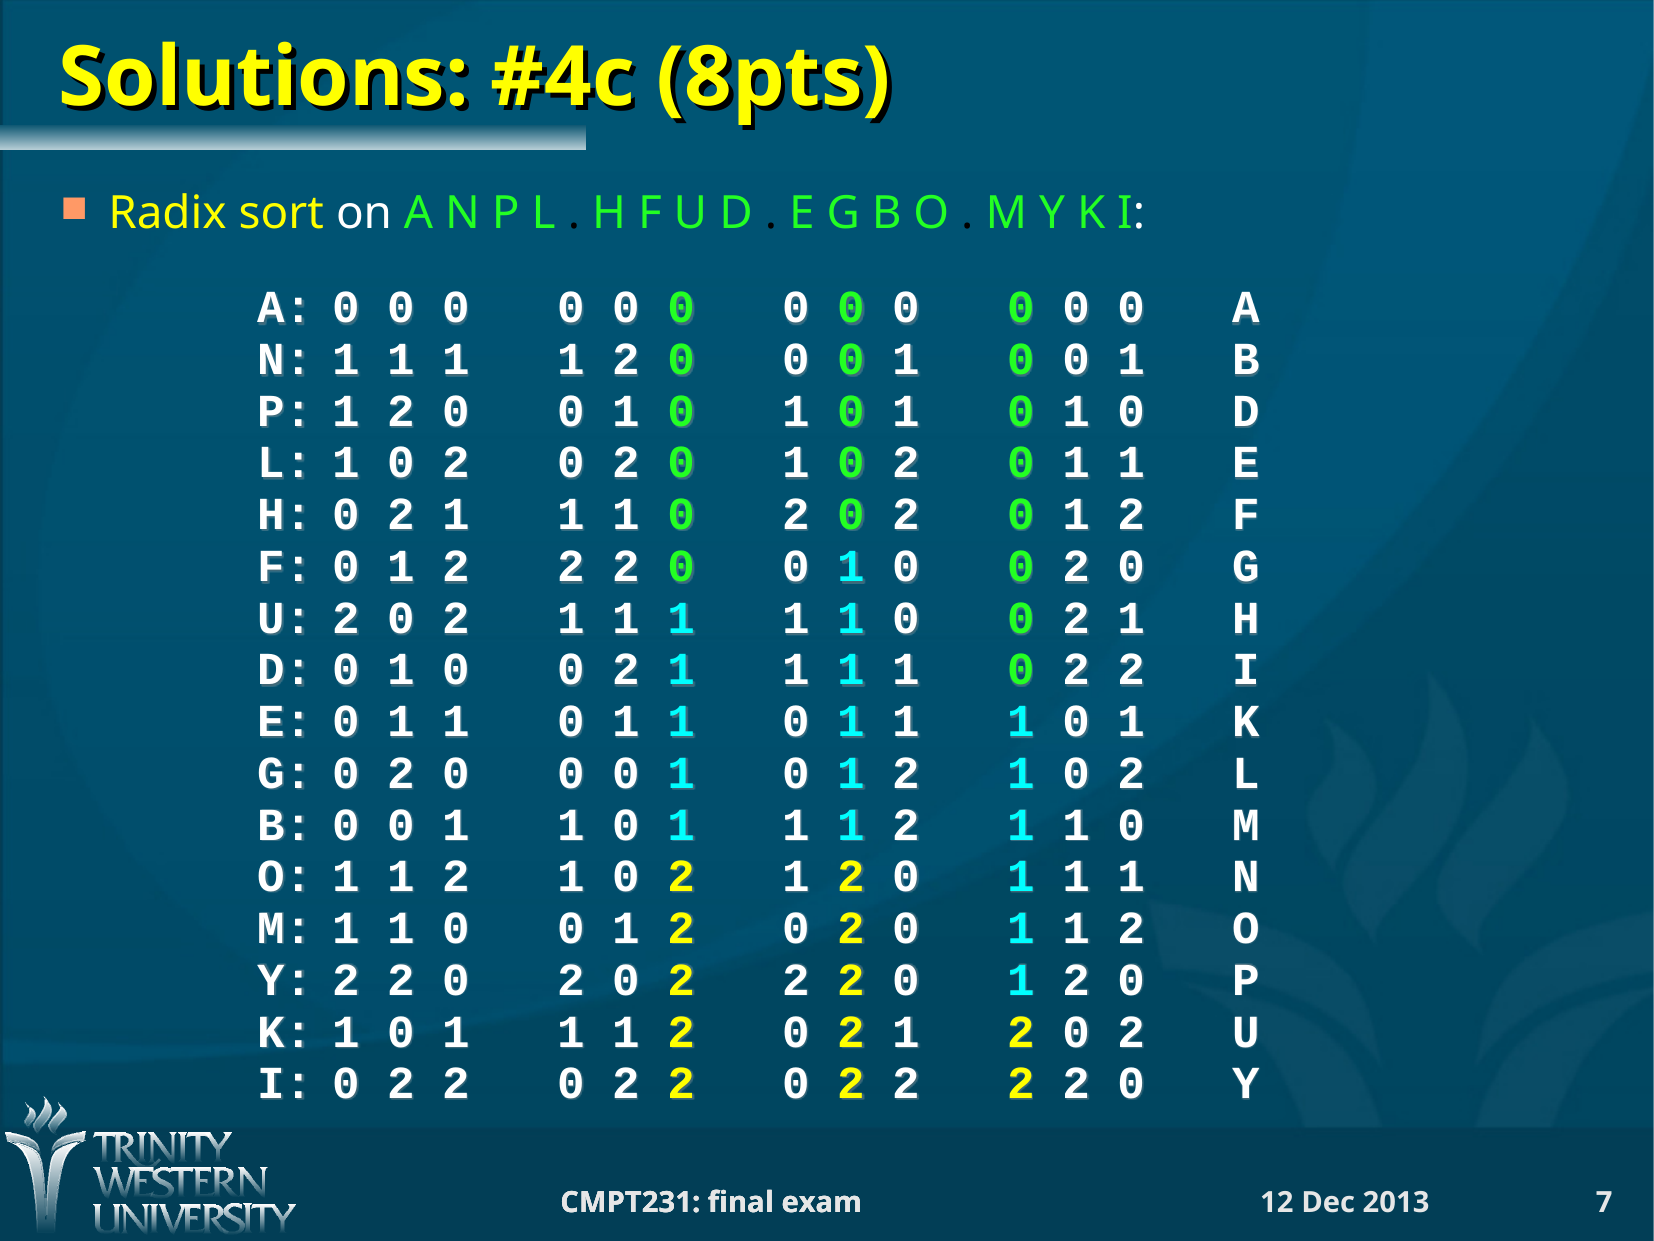

# Solutions: #4c (8pts)
Radix sort on A N P L . H F U D . E G B O . M Y K I:
A:	0 0 0		0 0 0		0 0 0		0 0 0		A
N:	1 1 1		1 2 0		0 0 1		0 0 1		B
P:	1 2 0		0 1 0		1 0 1		0 1 0		D
L:	1 0 2		0 2 0		1 0 2		0 1 1		E
H:	0 2 1		1 1 0		2 0 2		0 1 2		F
F:	0 1 2		2 2 0		0 1 0		0 2 0		G
U:	2 0 2		1 1 1		1 1 0		0 2 1		H
D:	0 1 0		0 2 1		1 1 1		0 2 2		I
E:	0 1 1		0 1 1		0 1 1		1 0 1		K
G:	0 2 0		0 0 1		0 1 2		1 0 2		L
B:	0 0 1		1 0 1		1 1 2		1 1 0		M
O:	1 1 2		1 0 2		1 2 0		1 1 1		N
M:	1 1 0		0 1 2		0 2 0		1 1 2		O
Y:	2 2 0		2 0 2		2 2 0		1 2 0		P
K:	1 0 1		1 1 2		0 2 1		2 0 2		U
I:	0 2 2		0 2 2		0 2 2		2 2 0		Y
CMPT231: final exam
12 Dec 2013
7